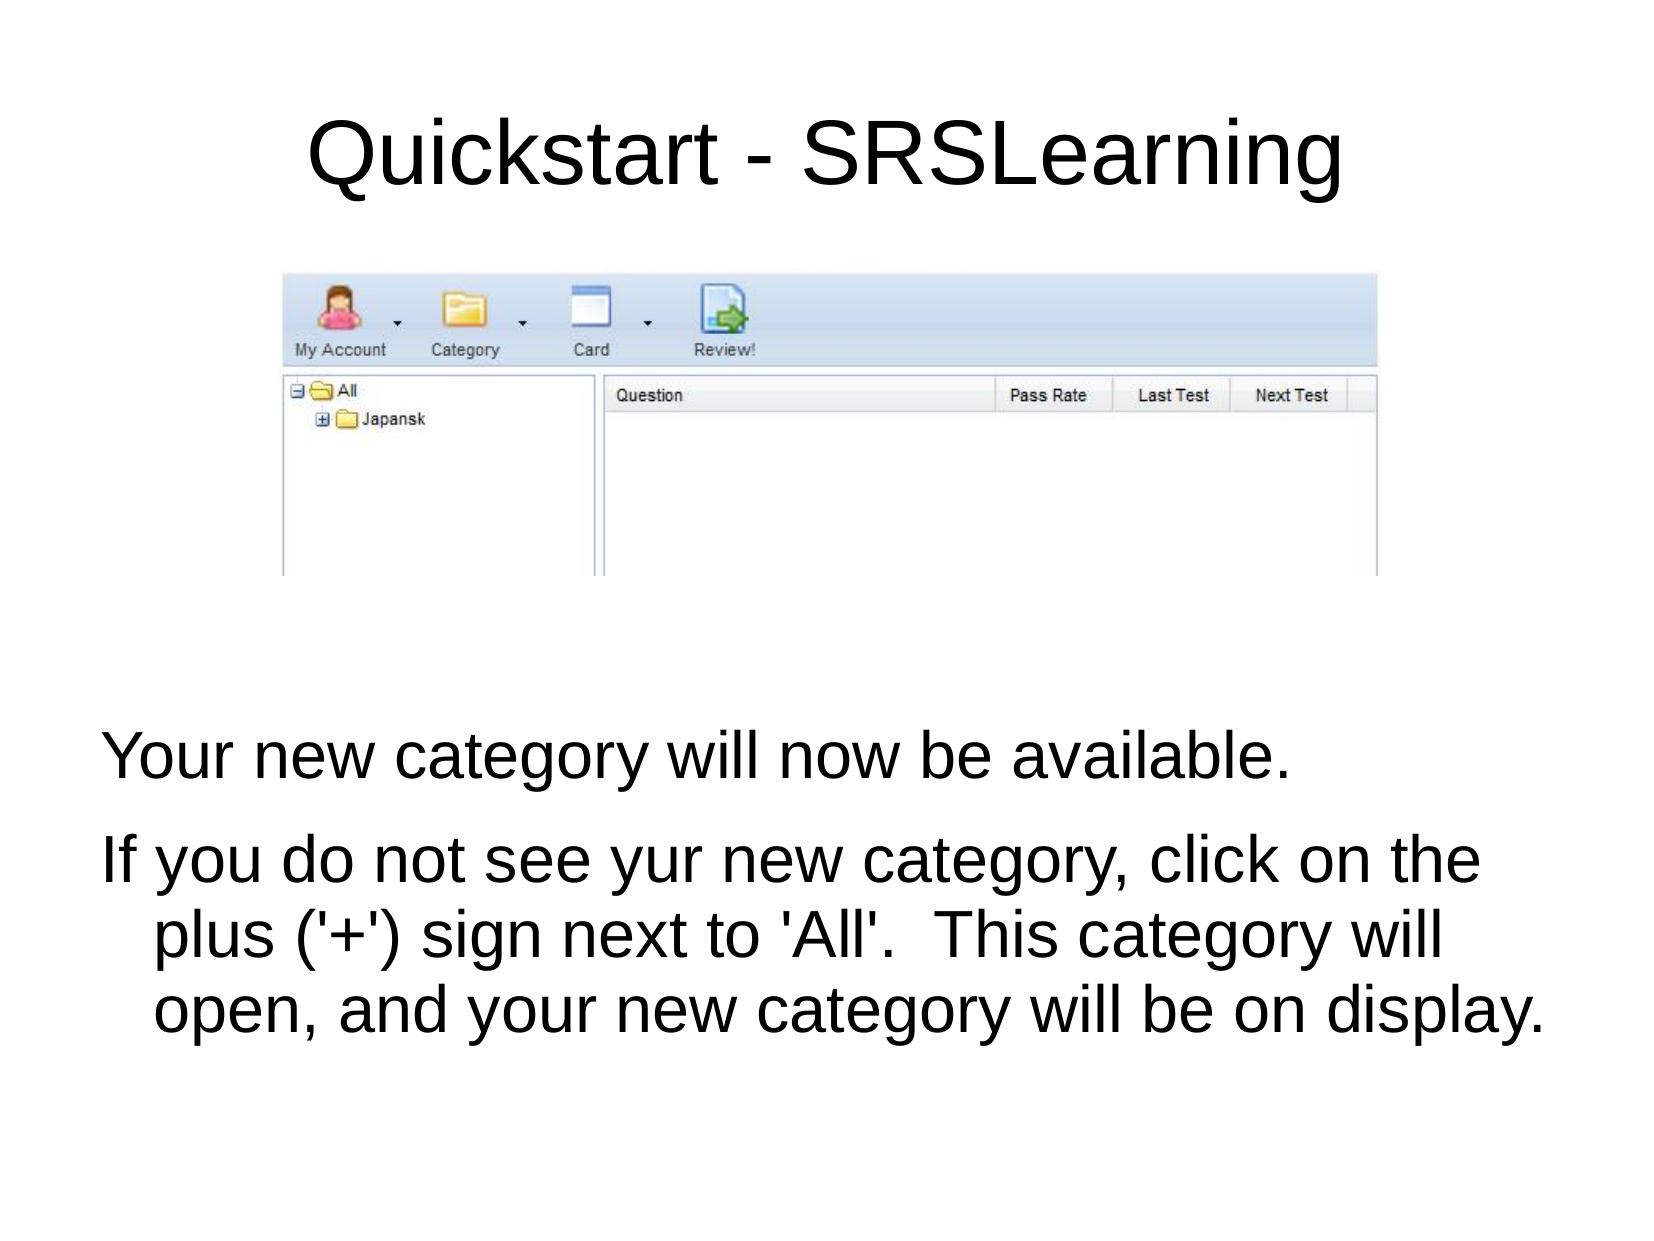

# Quickstart - SRSLearning
Your new category will now be available.
If you do not see yur new category, click on the plus ('+') sign next to 'All'. This category will open, and your new category will be on display.